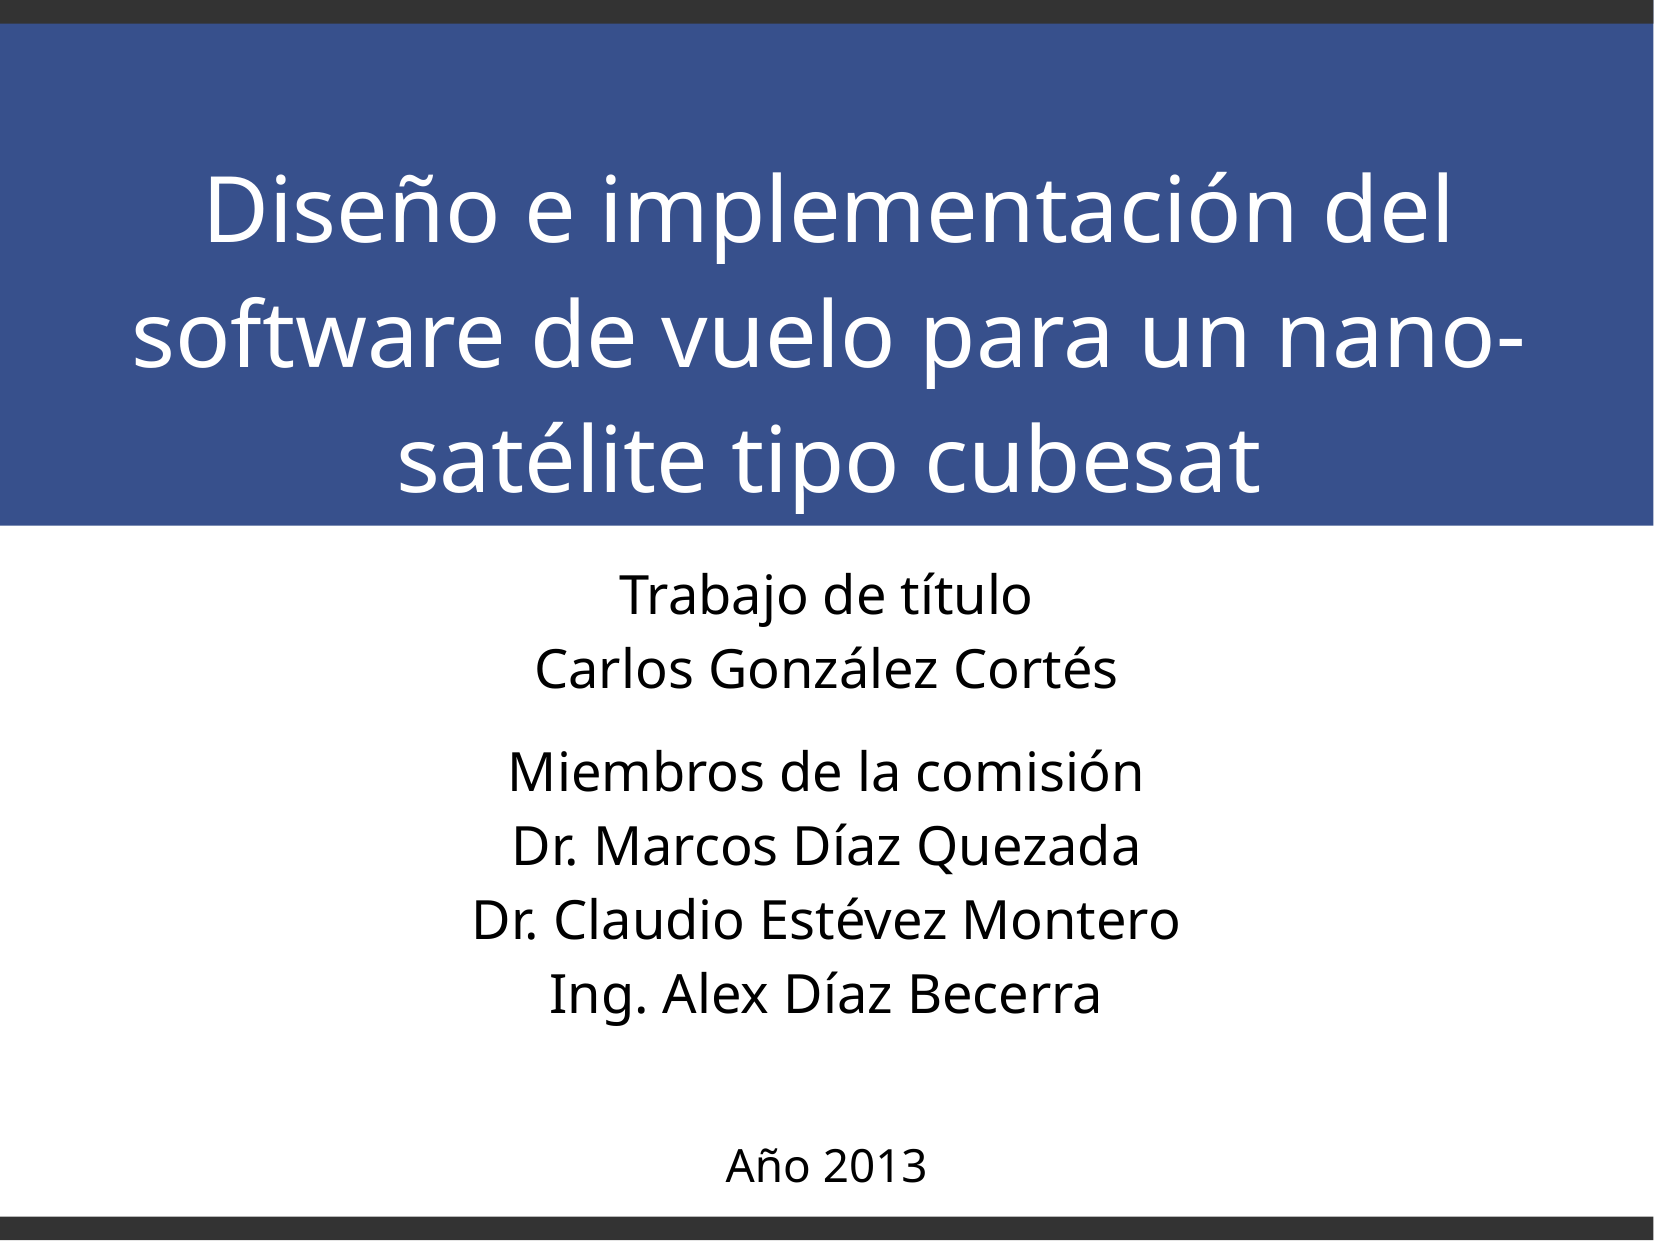

# Diseño e implementación del software de vuelo para un nano-satélite tipo cubesat
Trabajo de título
Carlos González Cortés
Miembros de la comisión
Dr. Marcos Díaz Quezada
Dr. Claudio Estévez Montero
Ing. Alex Díaz Becerra
Año 2013